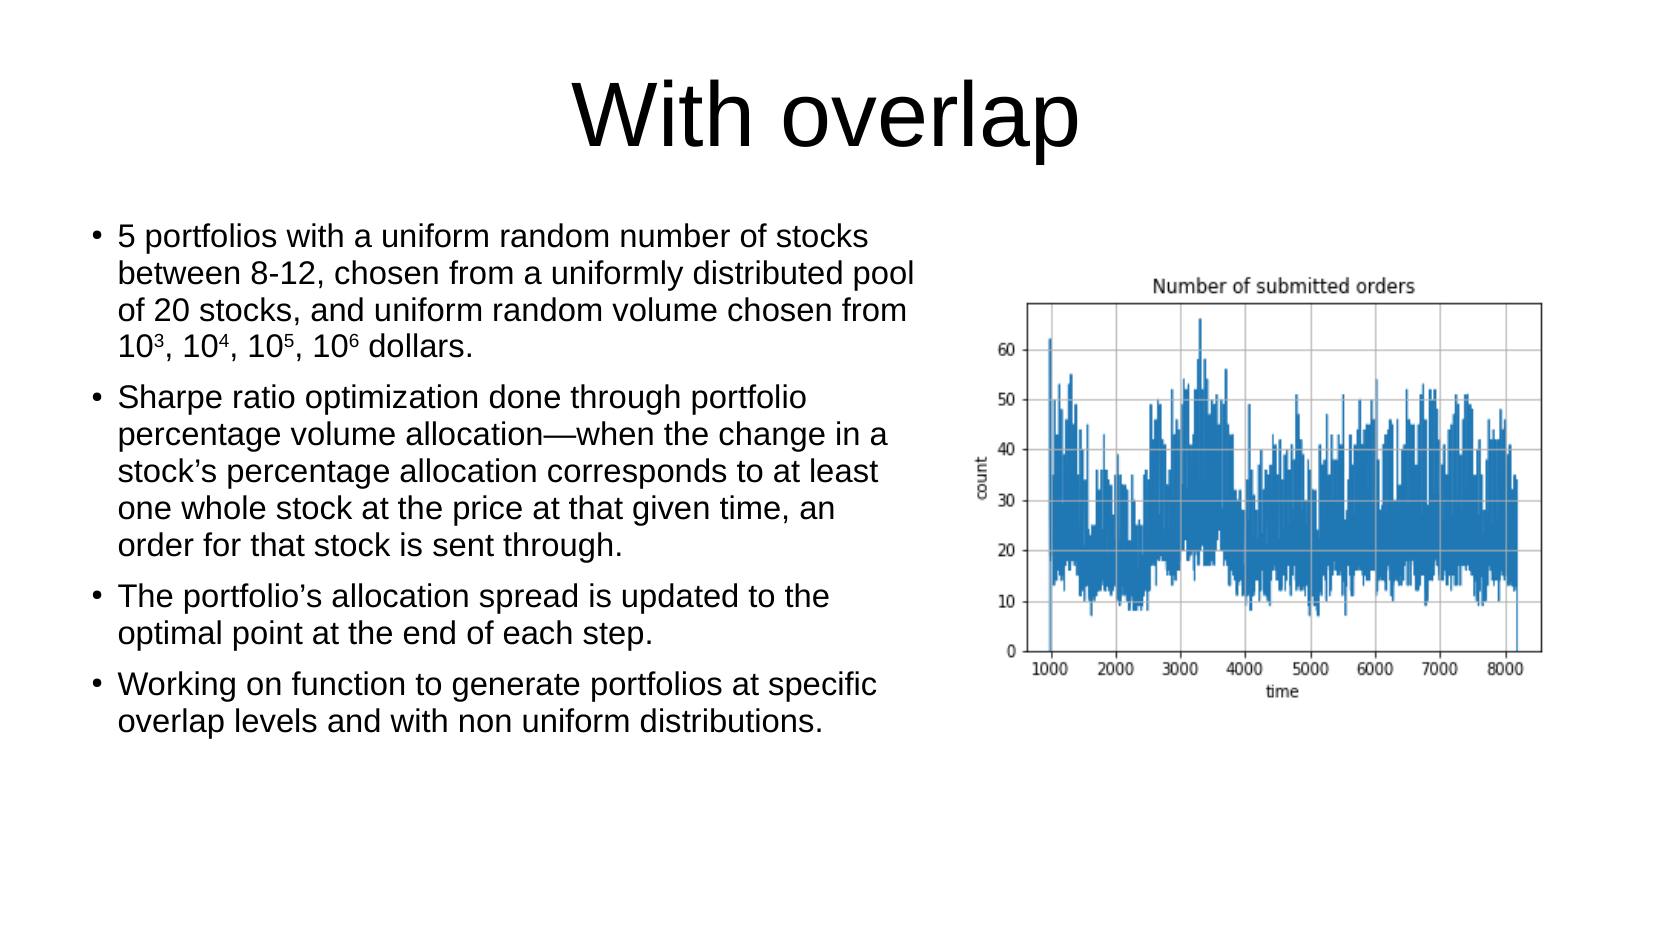

# With overlap
5 portfolios with a uniform random number of stocks between 8-12, chosen from a uniformly distributed pool of 20 stocks, and uniform random volume chosen from 103, 104, 105, 106 dollars.
Sharpe ratio optimization done through portfolio percentage volume allocation—when the change in a stock’s percentage allocation corresponds to at least one whole stock at the price at that given time, an order for that stock is sent through.
The portfolio’s allocation spread is updated to the optimal point at the end of each step.
Working on function to generate portfolios at specific overlap levels and with non uniform distributions.